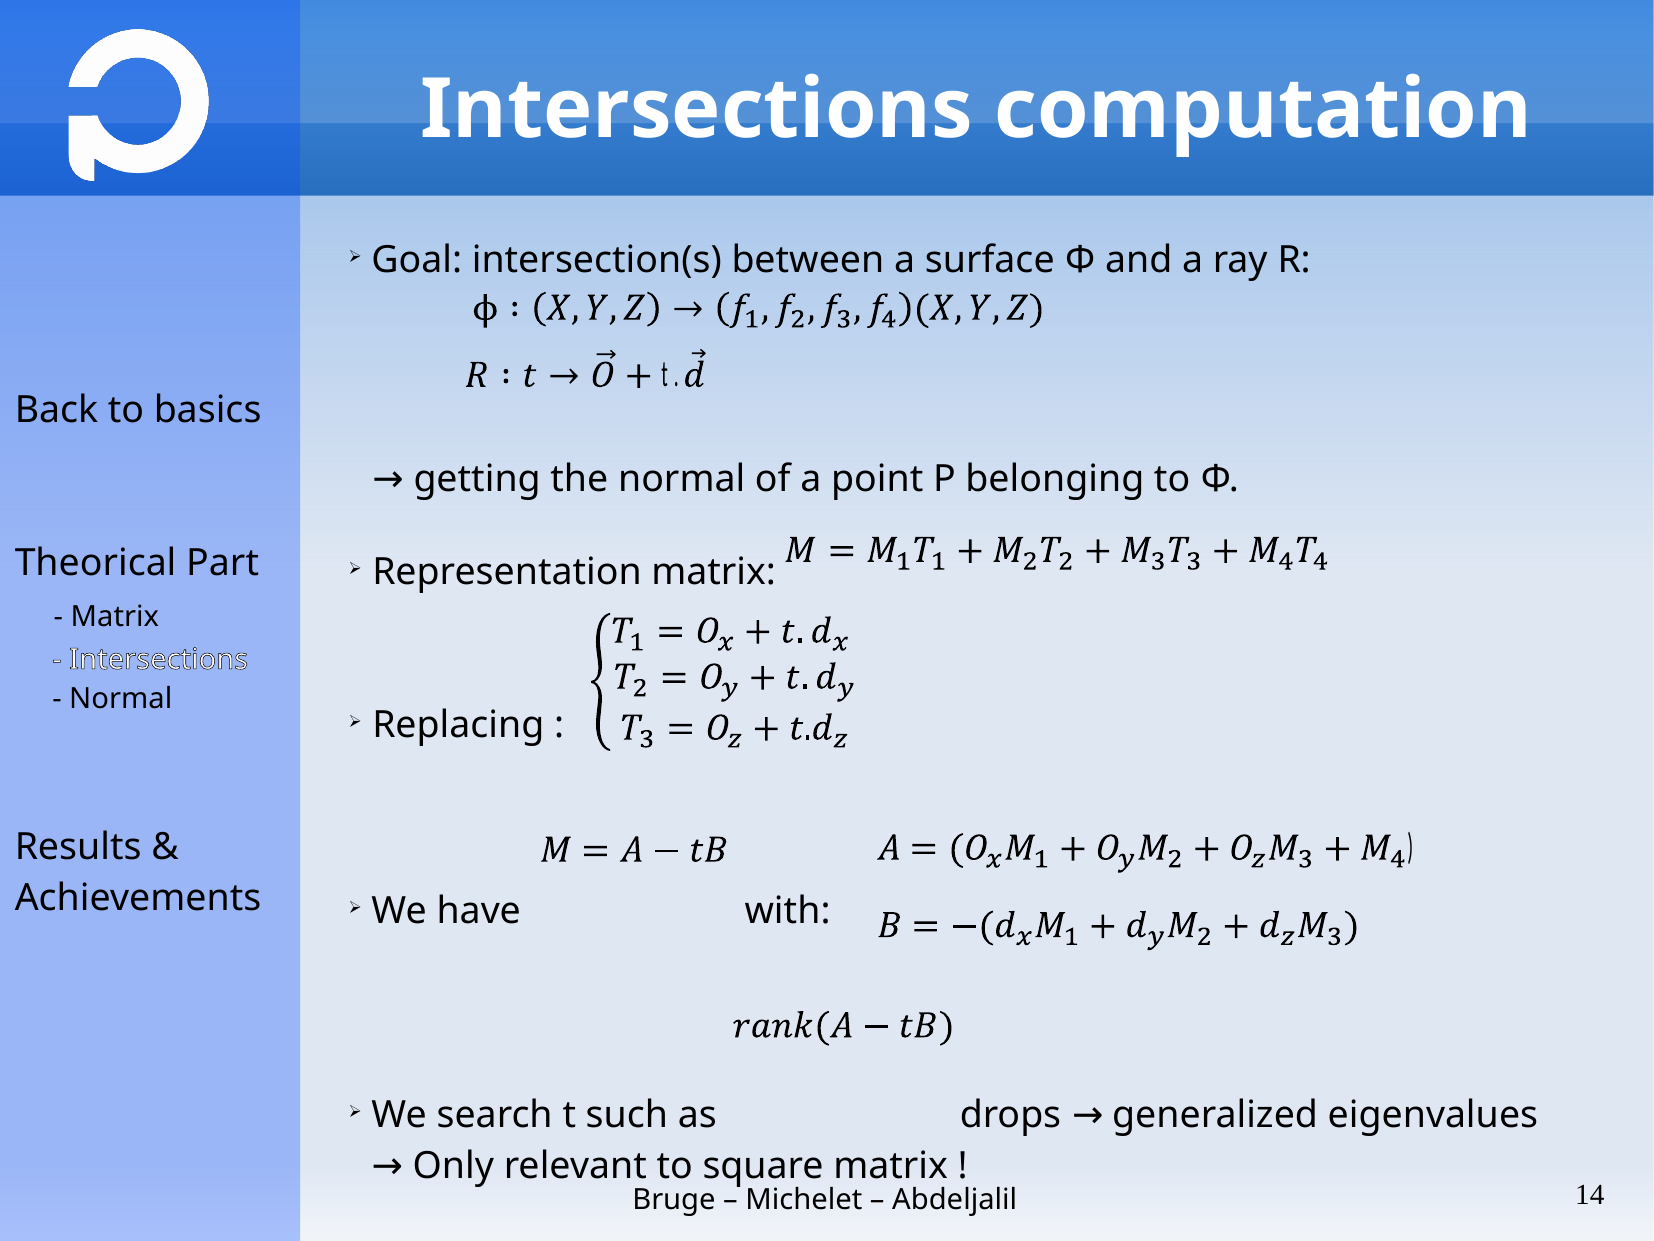

Back to basics
Theorical Part
 - Matrix
 - Intersections
 - Normal
Results & Achievements
#
				Intersections computation
 Goal: intersection(s) between a surface Φ and a ray R:
 → getting the normal of a point P belonging to Φ.
 Representation matrix:
 Replacing :
 We have with:
 We search t such as drops → generalized eigenvalues
 → Only relevant to square matrix !
Bruge – Michelet – Abdeljalil